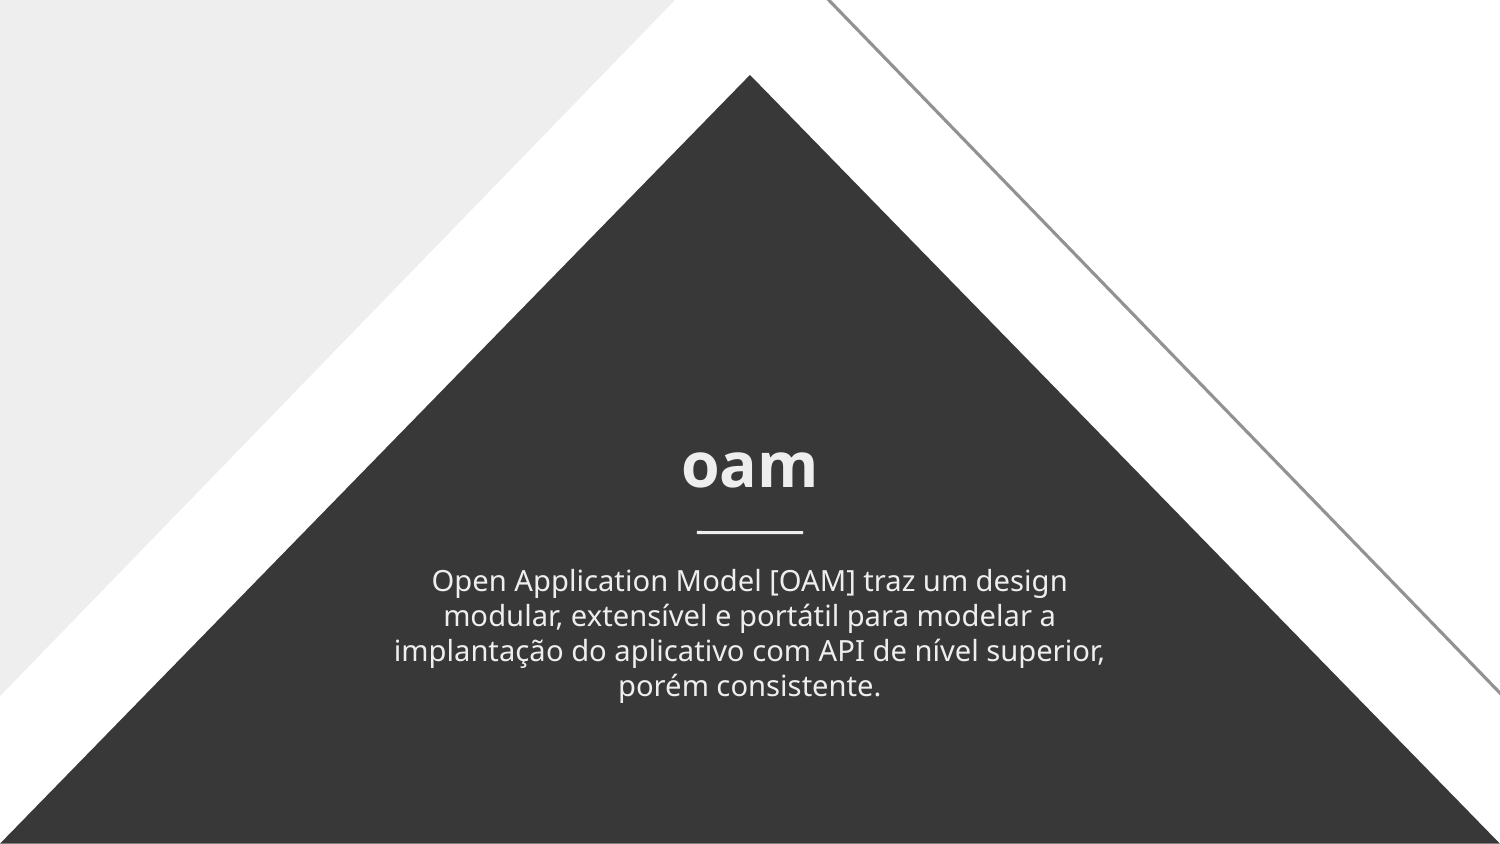

# oam
Open Application Model [OAM] traz um design modular, extensível e portátil para modelar a implantação do aplicativo com API de nível superior, porém consistente.